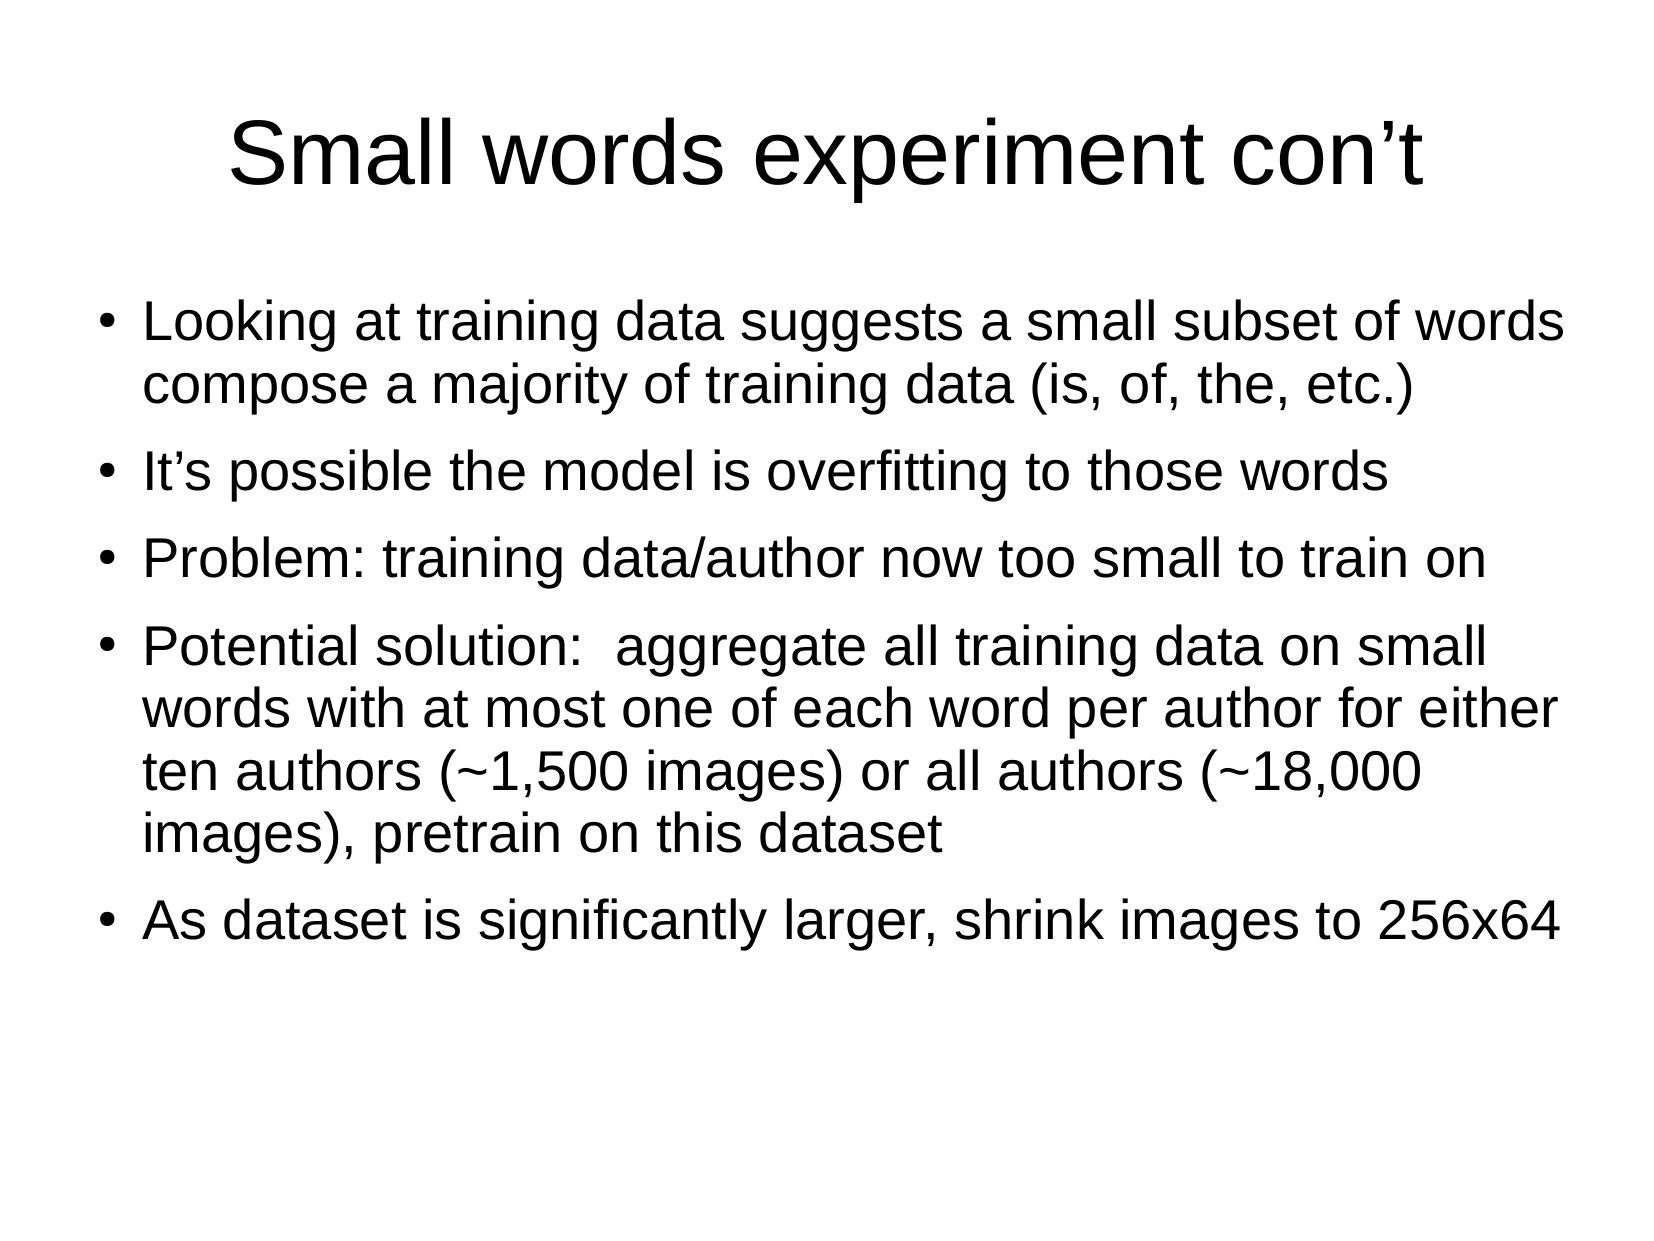

# Small words experiment con’t
Looking at training data suggests a small subset of words compose a majority of training data (is, of, the, etc.)
It’s possible the model is overfitting to those words
Problem: training data/author now too small to train on
Potential solution: aggregate all training data on small words with at most one of each word per author for either ten authors (~1,500 images) or all authors (~18,000 images), pretrain on this dataset
As dataset is significantly larger, shrink images to 256x64